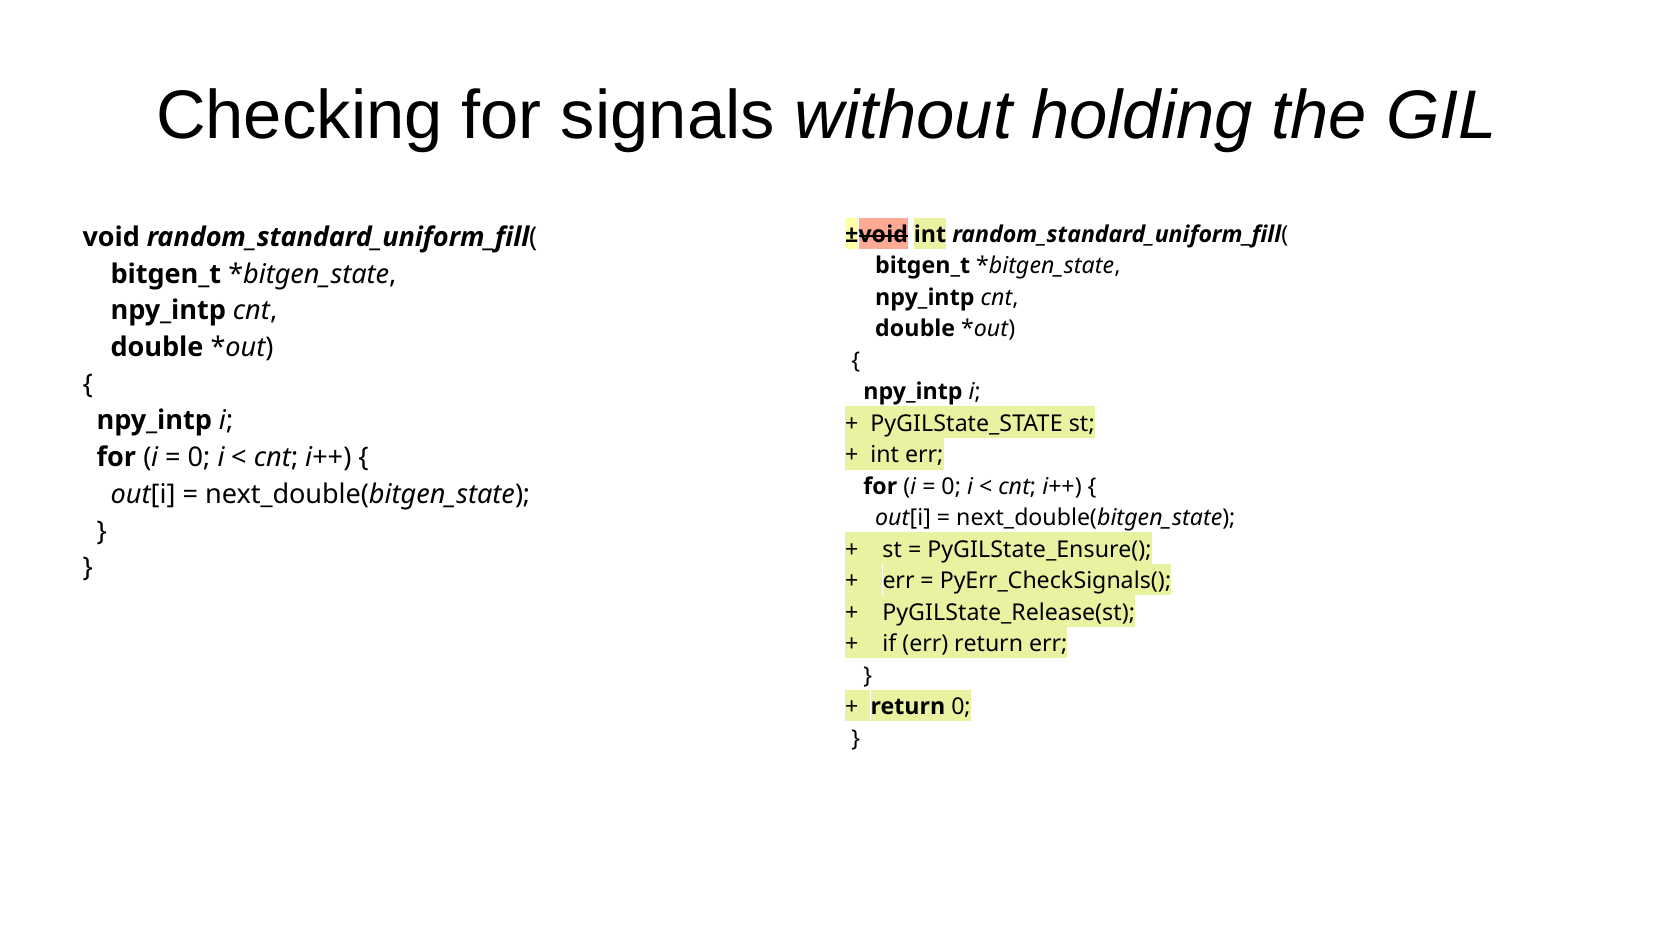

# Checking for signals without holding the GIL
void random_standard_uniform_fill(
 bitgen_t *bitgen_state,
 npy_intp cnt,
 double *out)
{
 npy_intp i;
 for (i = 0; i < cnt; i++) {
 out[i] = next_double(bitgen_state);
 }
}
±void int random_standard_uniform_fill(
 bitgen_t *bitgen_state,
 npy_intp cnt,
 double *out)
 {
 npy_intp i;
+ PyGILState_STATE st;
+ int err;
 for (i = 0; i < cnt; i++) {
 out[i] = next_double(bitgen_state);
+ st = PyGILState_Ensure();
+ err = PyErr_CheckSignals();
+ PyGILState_Release(st);
+ if (err) return err;
 }
+ return 0;
 }